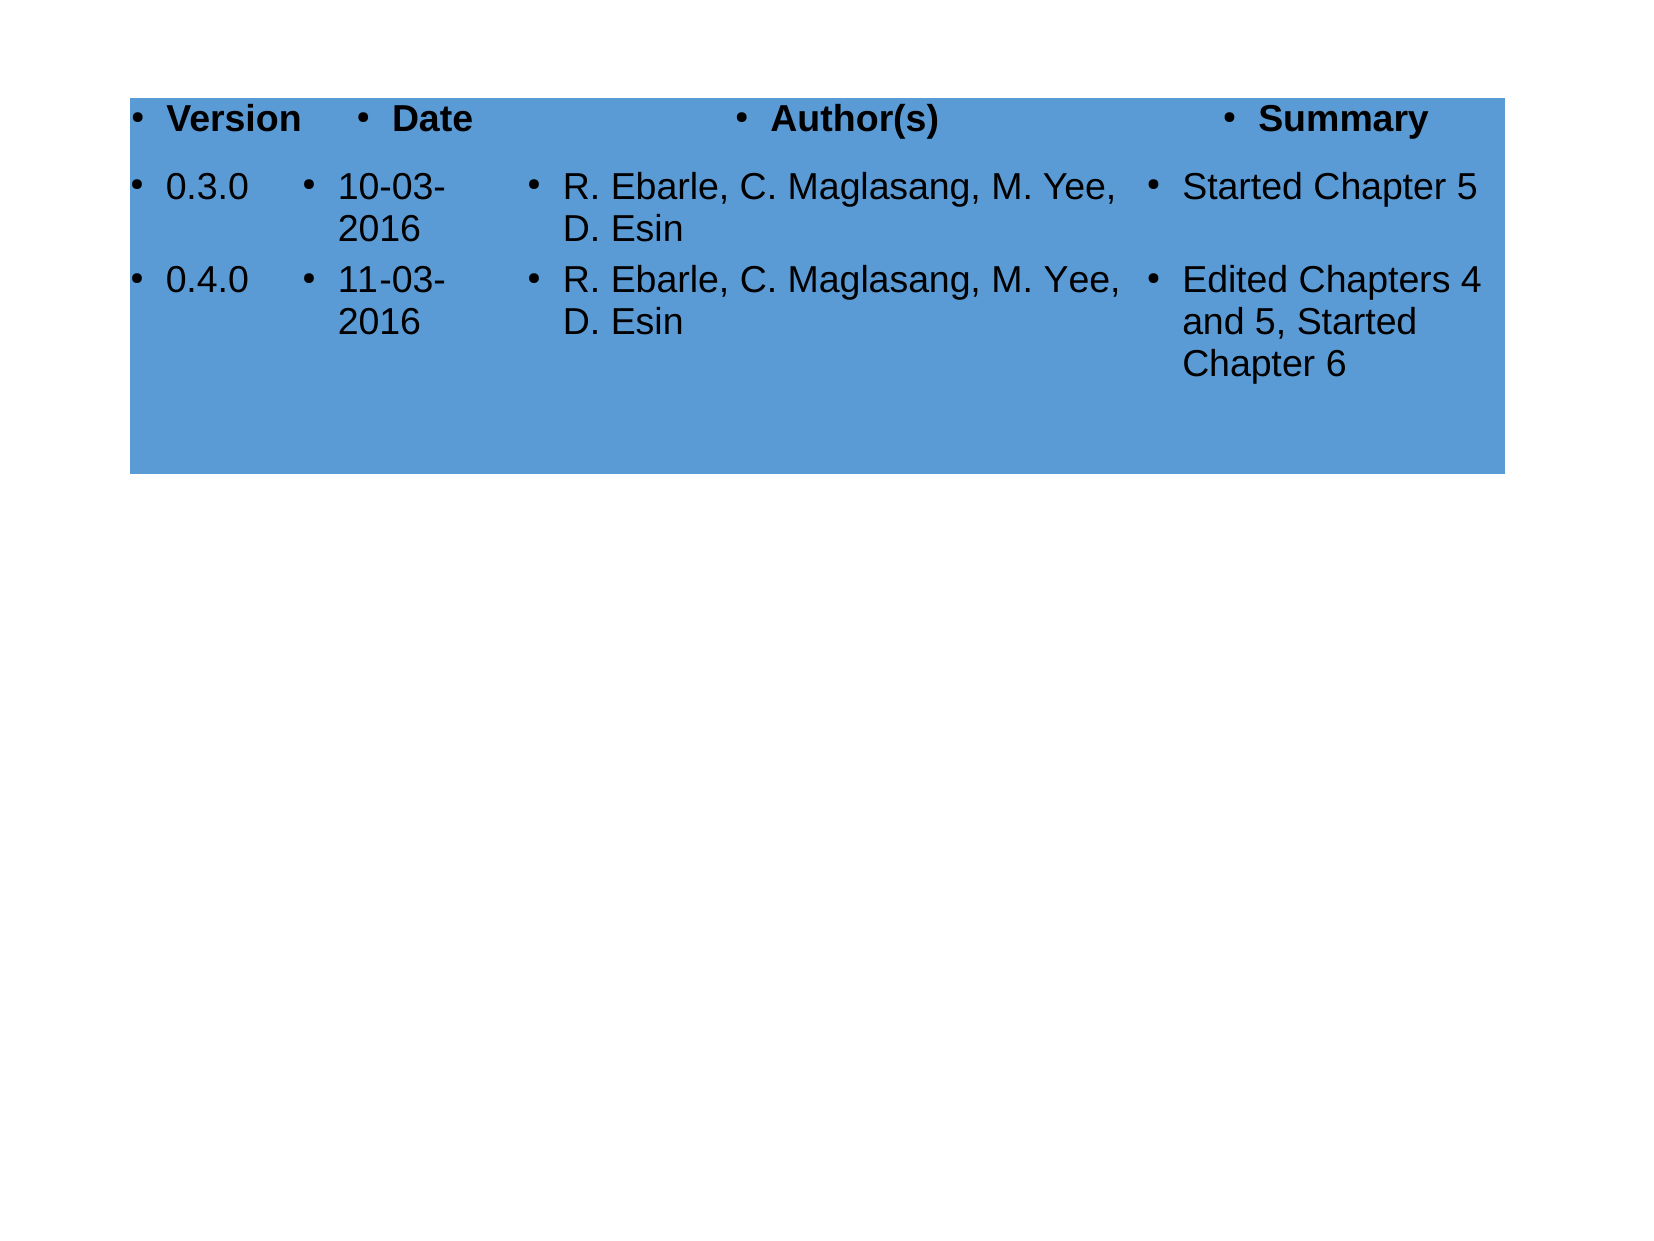

| Version | Date | Author(s) | Summary |
| --- | --- | --- | --- |
| 0.3.0 | 10-03-2016 | R. Ebarle, C. Maglasang, M. Yee, D. Esin | Started Chapter 5 |
| 0.4.0 | 11-03-2016 | R. Ebarle, C. Maglasang, M. Yee, D. Esin | Edited Chapters 4 and 5, Started Chapter 6 |
| | | | |